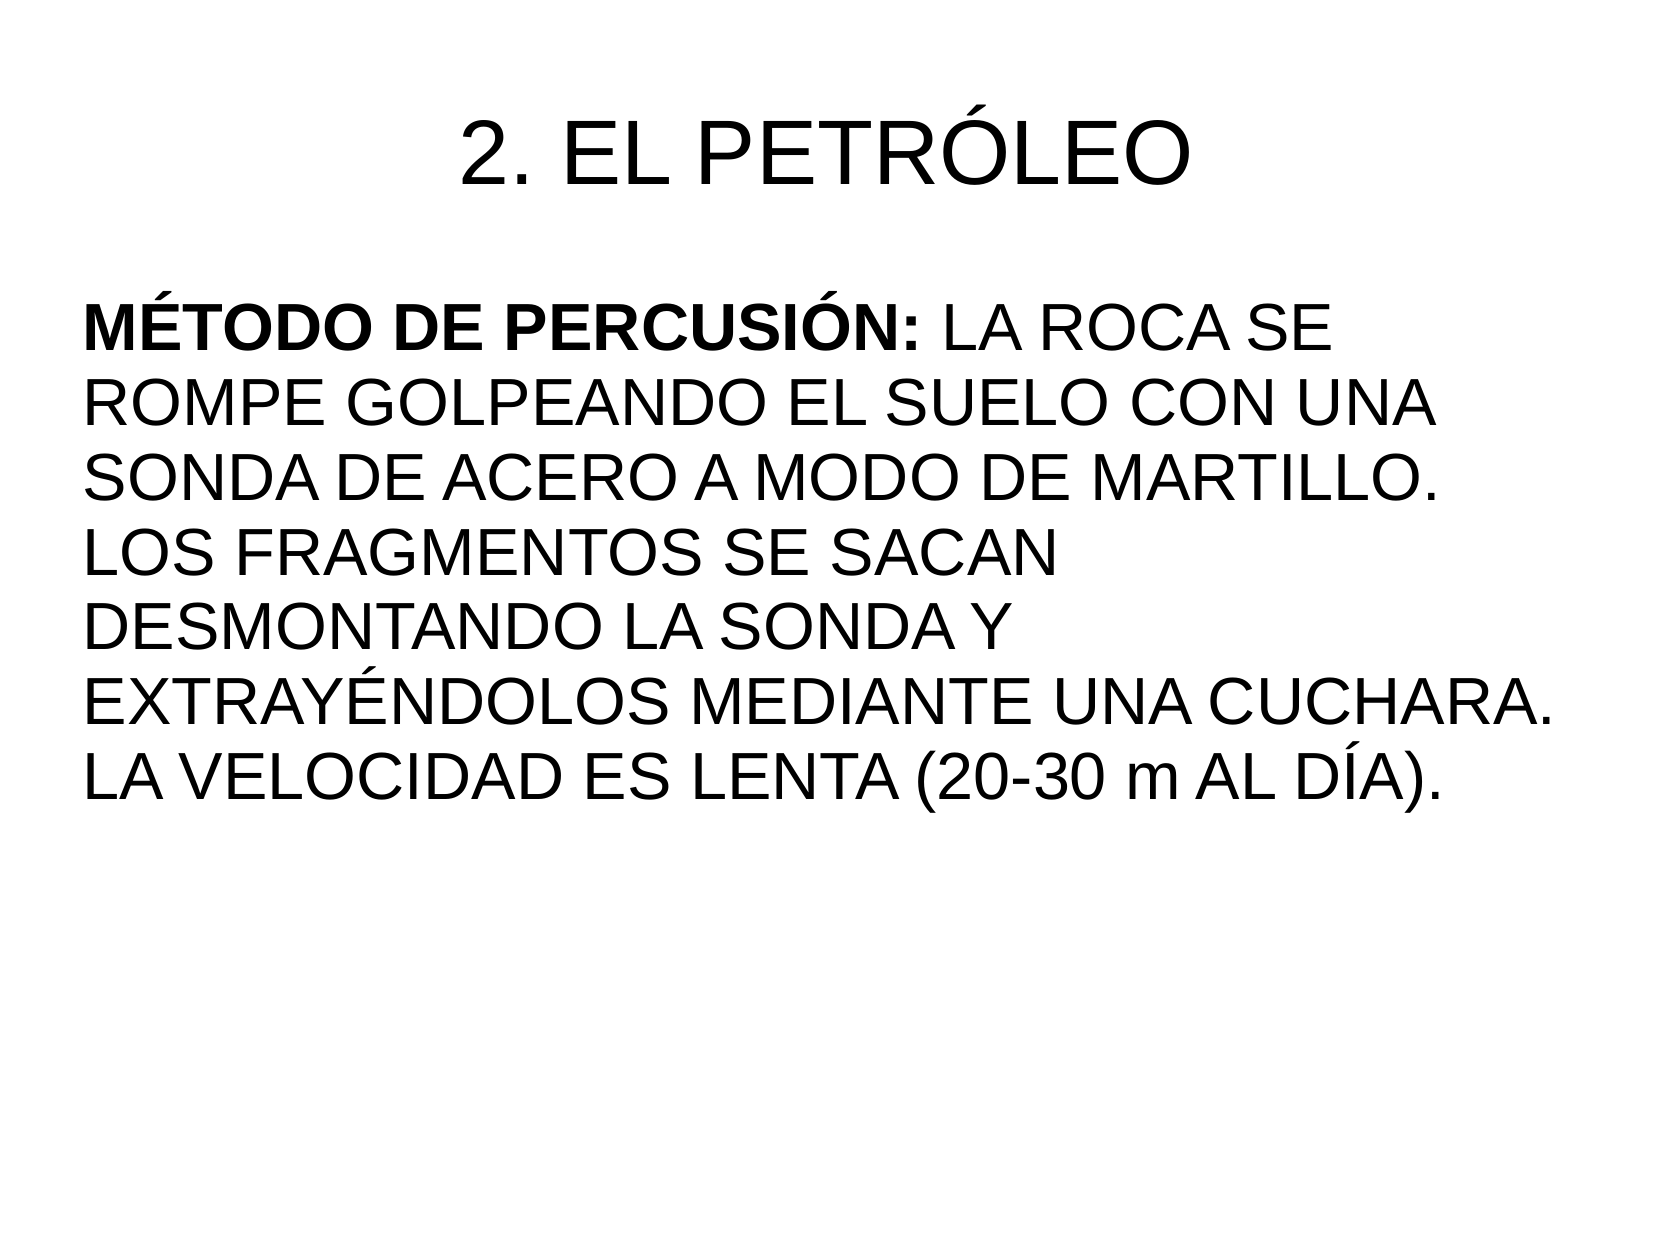

# 2. EL PETRÓLEO
MÉTODO DE PERCUSIÓN: LA ROCA SE ROMPE GOLPEANDO EL SUELO CON UNA SONDA DE ACERO A MODO DE MARTILLO. LOS FRAGMENTOS SE SACAN DESMONTANDO LA SONDA Y EXTRAYÉNDOLOS MEDIANTE UNA CUCHARA. LA VELOCIDAD ES LENTA (20-30 m AL DÍA).